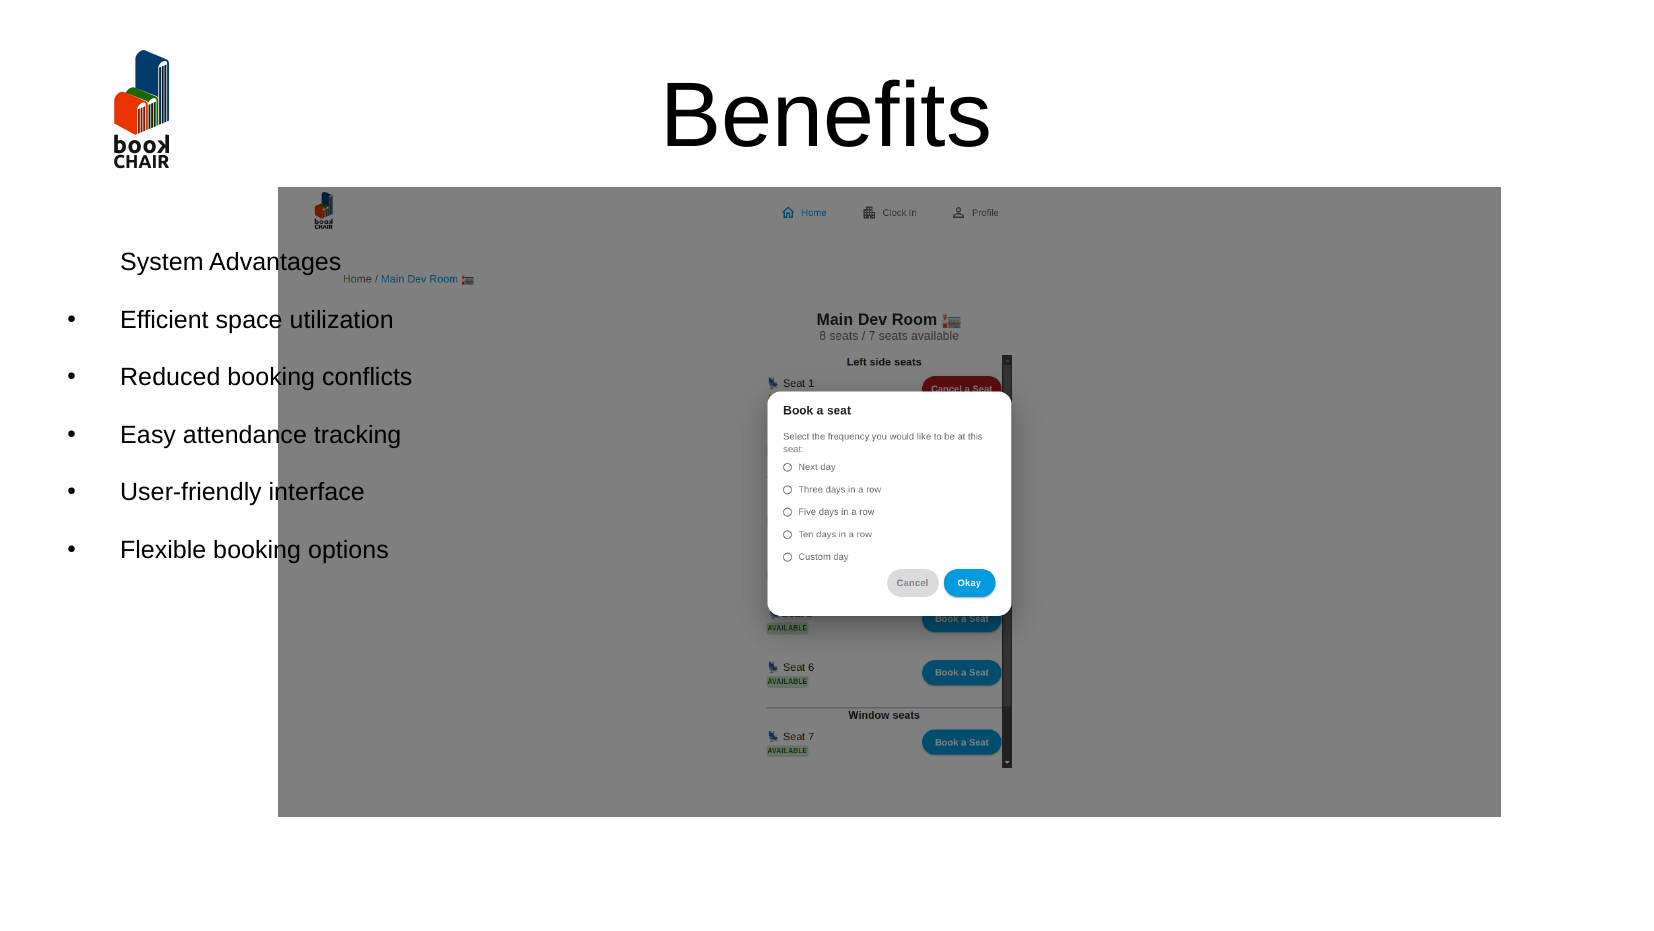

# Benefits
System Advantages
Efficient space utilization
Reduced booking conflicts
Easy attendance tracking
User-friendly interface
Flexible booking options